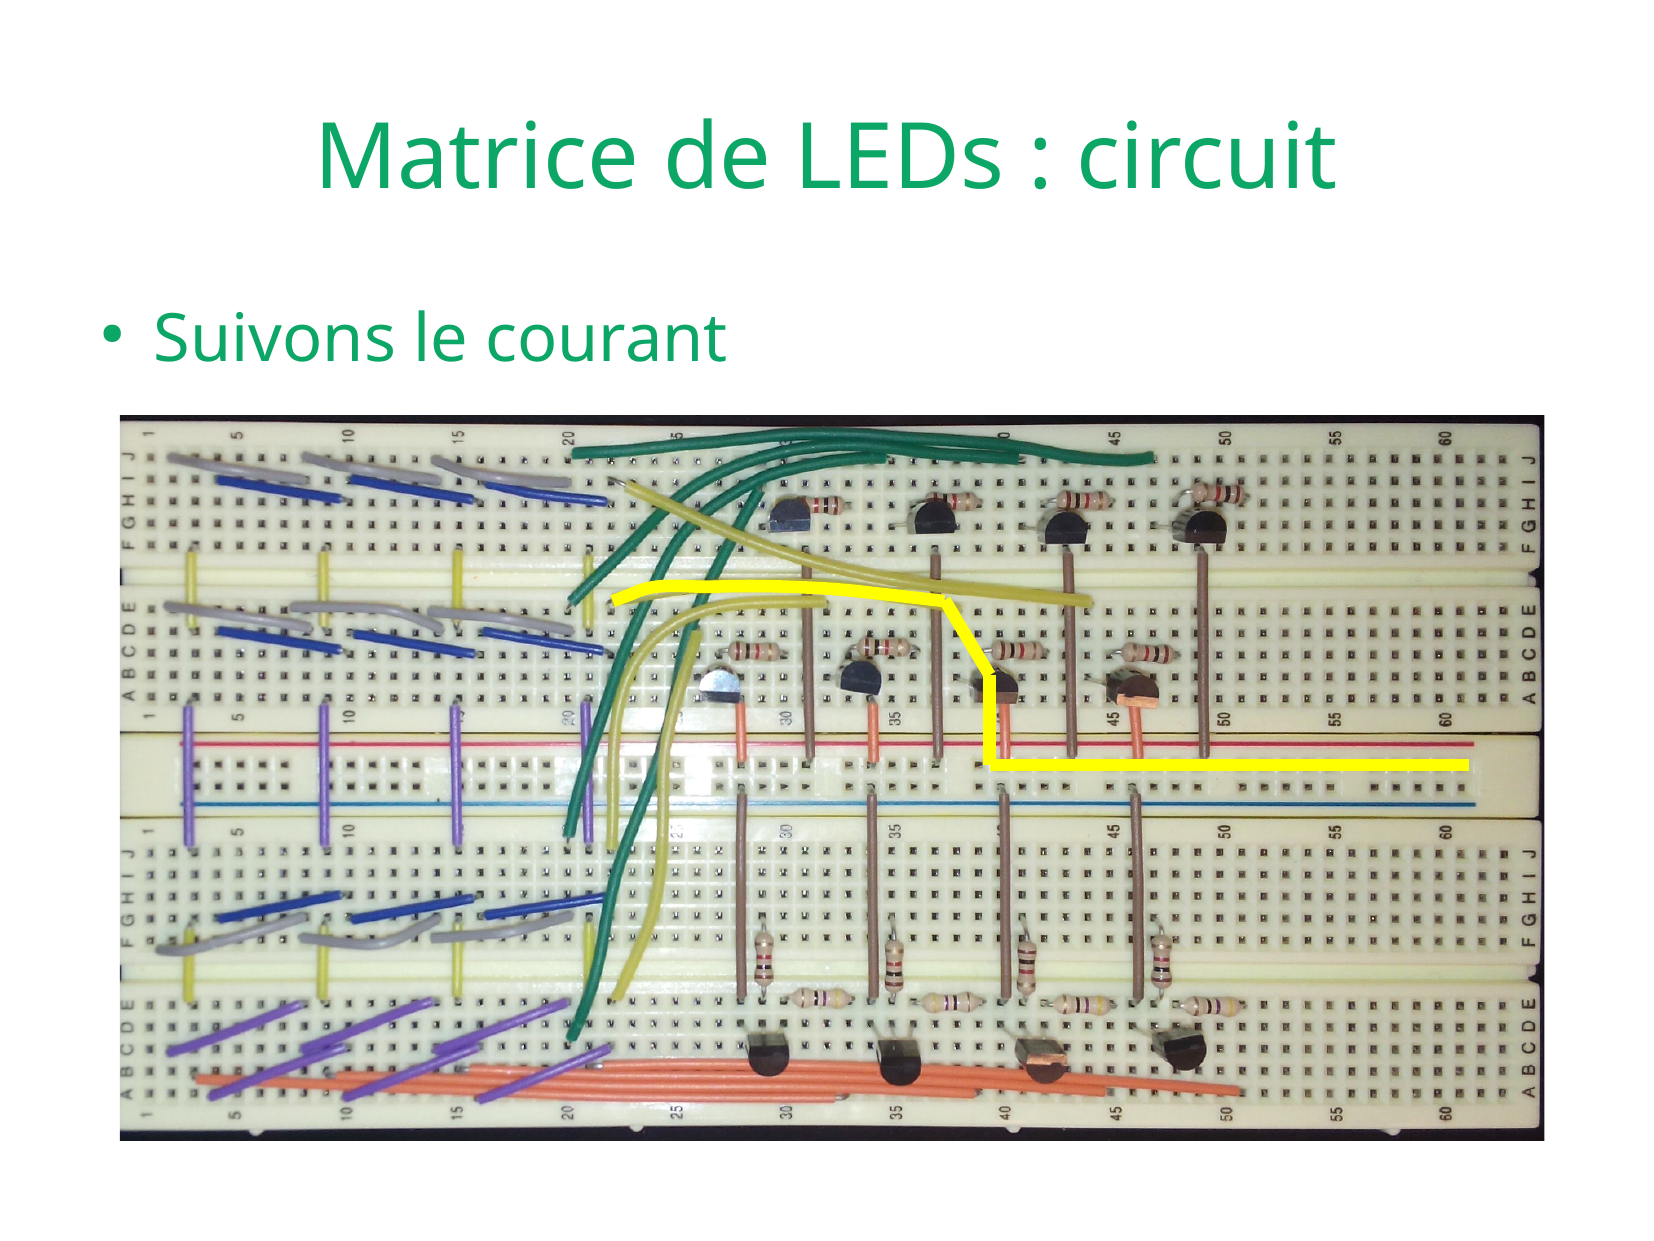

# Matrice de LEDs : circuit
Suivons le courant